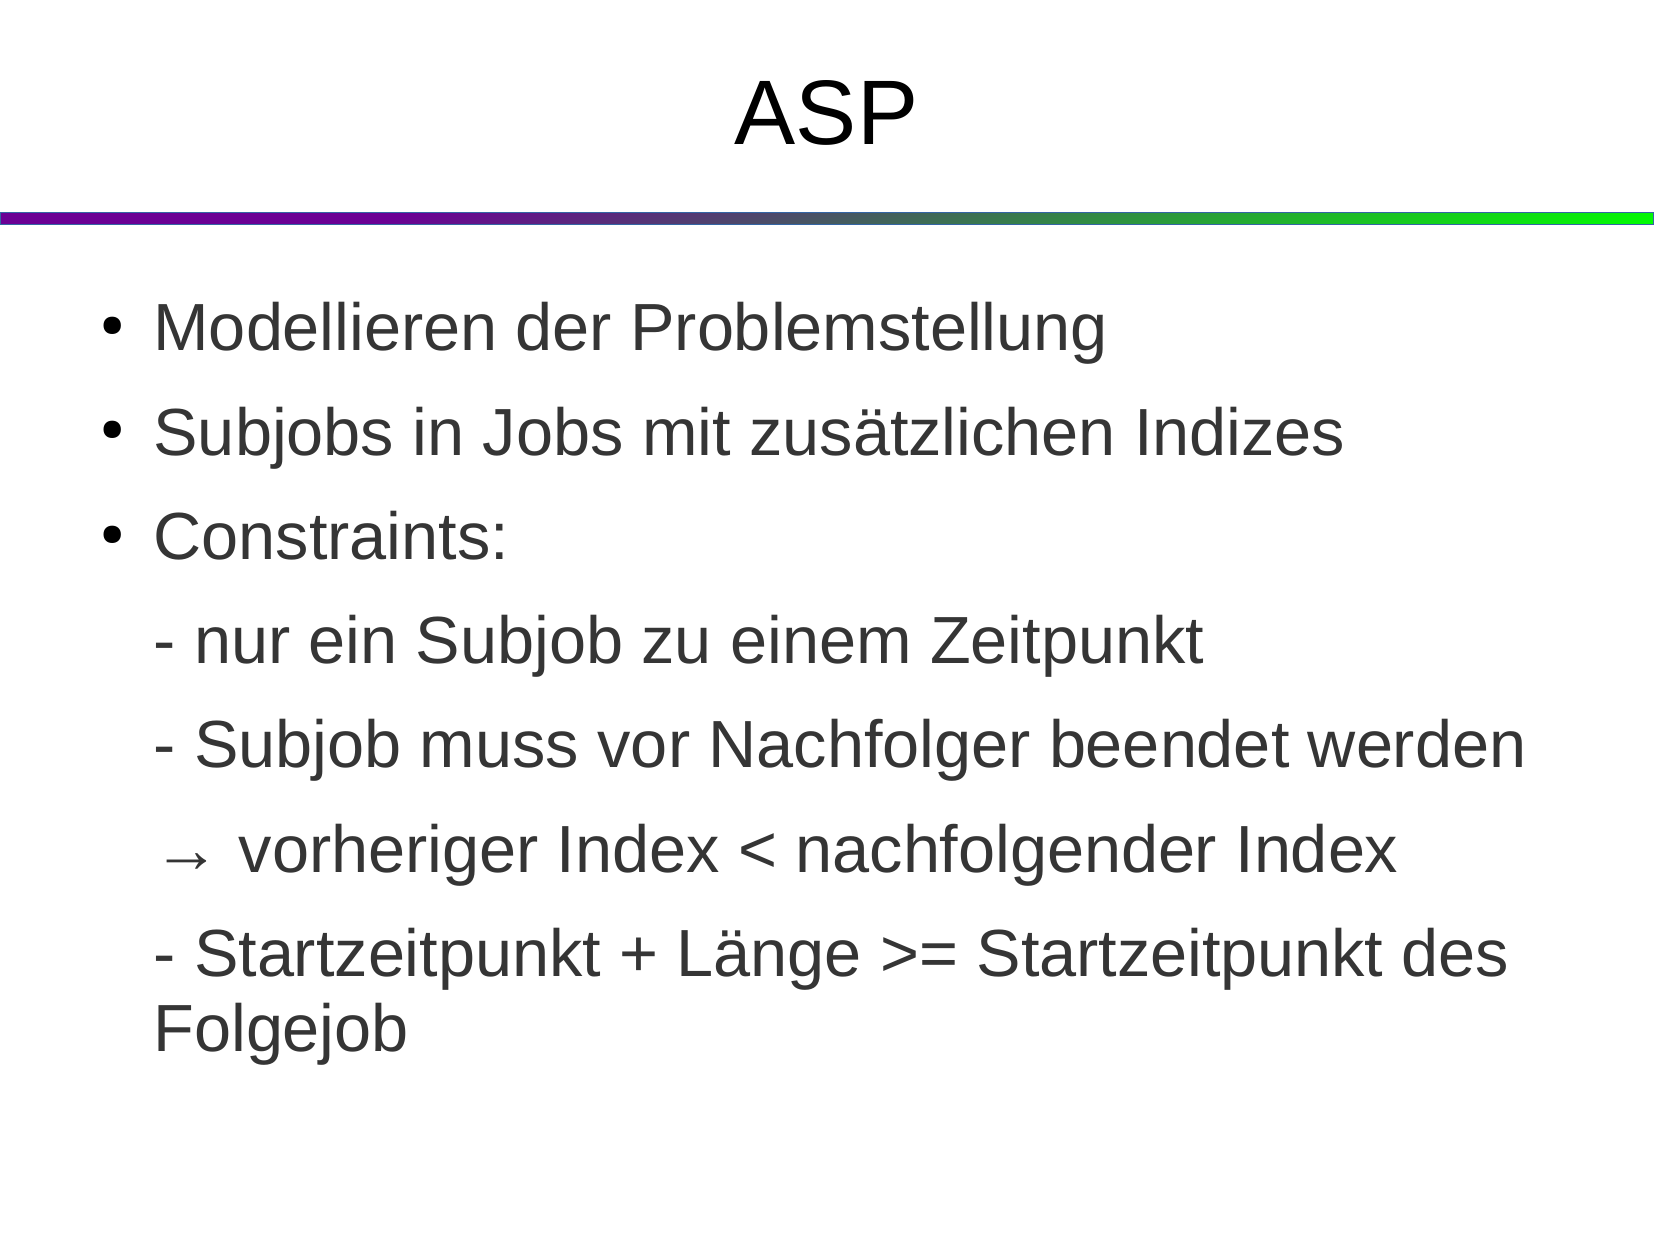

# ASP
Modellieren der Problemstellung
Subjobs in Jobs mit zusätzlichen Indizes
Constraints:
- nur ein Subjob zu einem Zeitpunkt
- Subjob muss vor Nachfolger beendet werden
→ vorheriger Index < nachfolgender Index
- Startzeitpunkt + Länge >= Startzeitpunkt des Folgejob